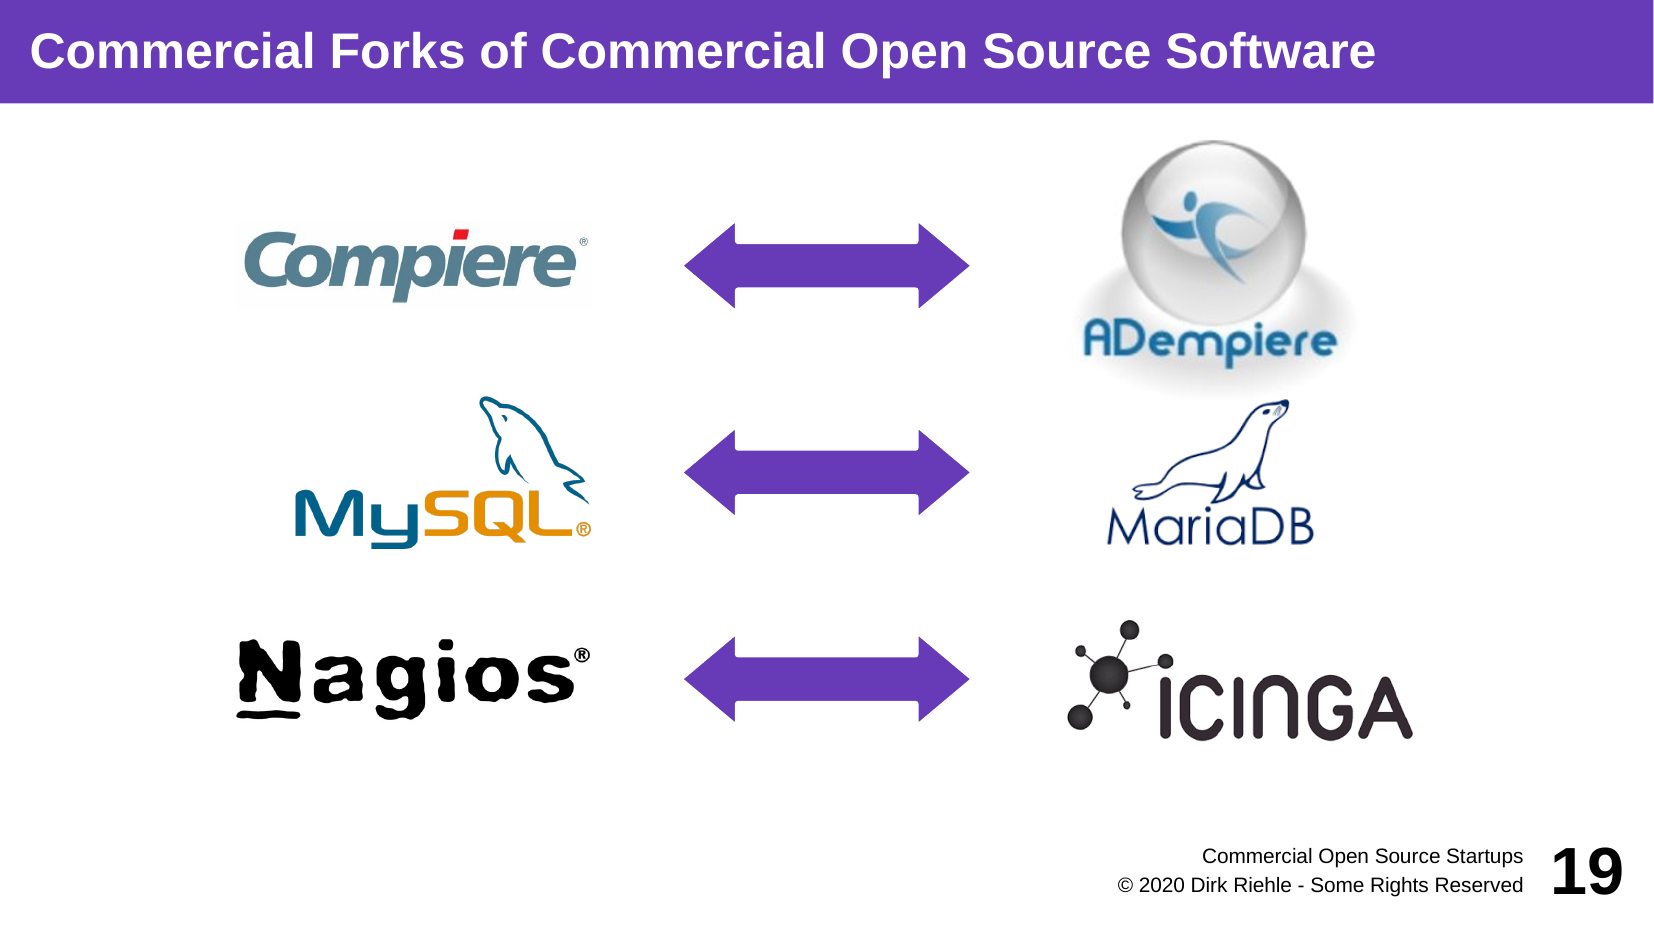

# Commercial Forks of Commercial Open Source Software
Commercial Open Source Startups
19
© 2020 Dirk Riehle - Some Rights Reserved